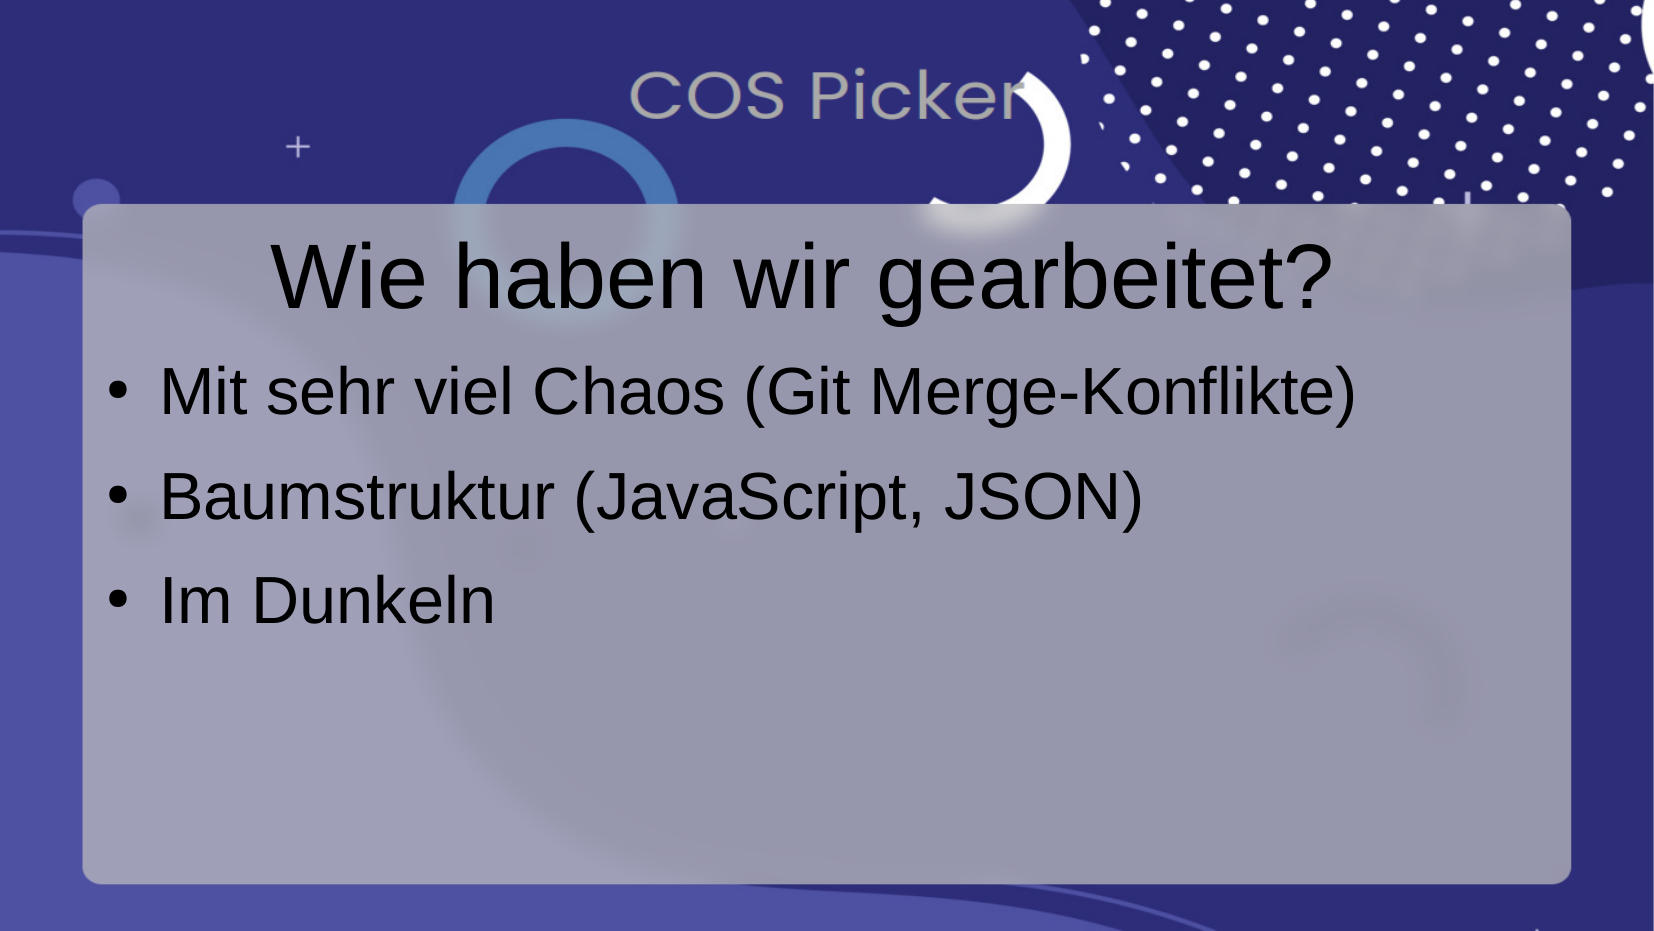

# Wie haben wir gearbeitet?
Mit sehr viel Chaos (Git Merge-Konflikte)
Baumstruktur (JavaScript, JSON)
Im Dunkeln